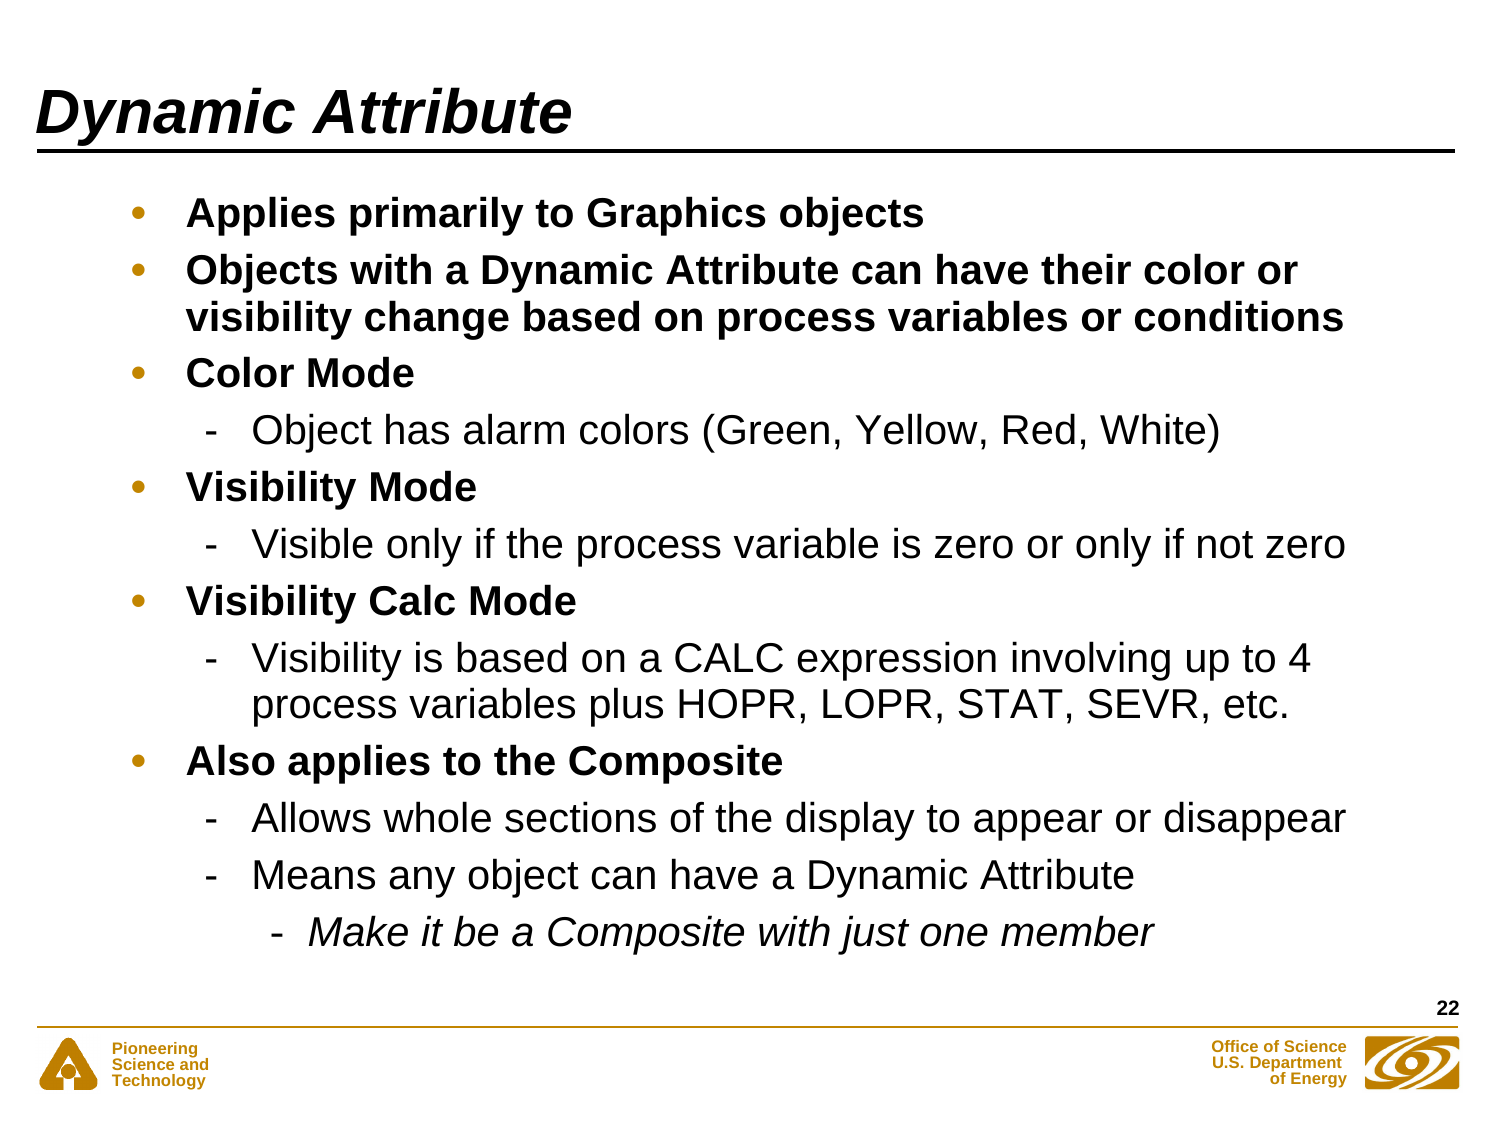

# Dynamic Attribute
Applies primarily to Graphics objects
Objects with a Dynamic Attribute can have their color or visibility change based on process variables or conditions
Color Mode
Object has alarm colors (Green, Yellow, Red, White)
Visibility Mode
Visible only if the process variable is zero or only if not zero
Visibility Calc Mode
Visibility is based on a CALC expression involving up to 4 process variables plus HOPR, LOPR, STAT, SEVR, etc.
Also applies to the Composite
Allows whole sections of the display to appear or disappear
Means any object can have a Dynamic Attribute
Make it be a Composite with just one member
22